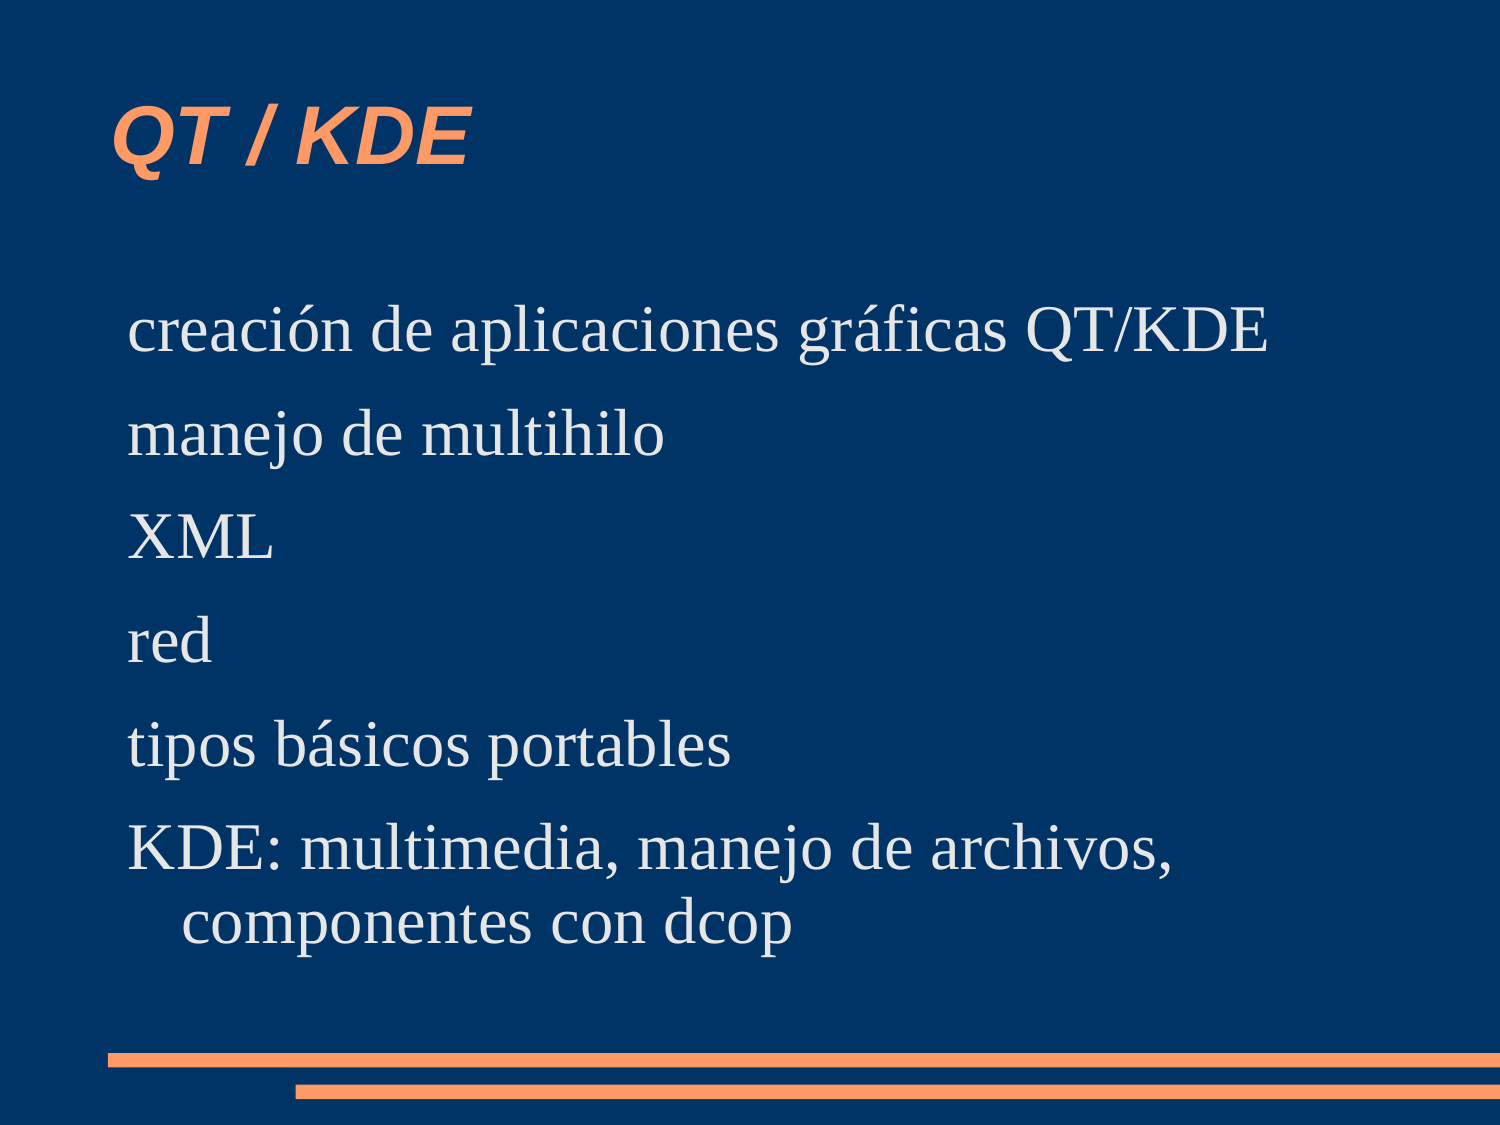

# QT / KDE
creación de aplicaciones gráficas QT/KDE
manejo de multihilo
XML
red
tipos básicos portables
KDE: multimedia, manejo de archivos, componentes con dcop